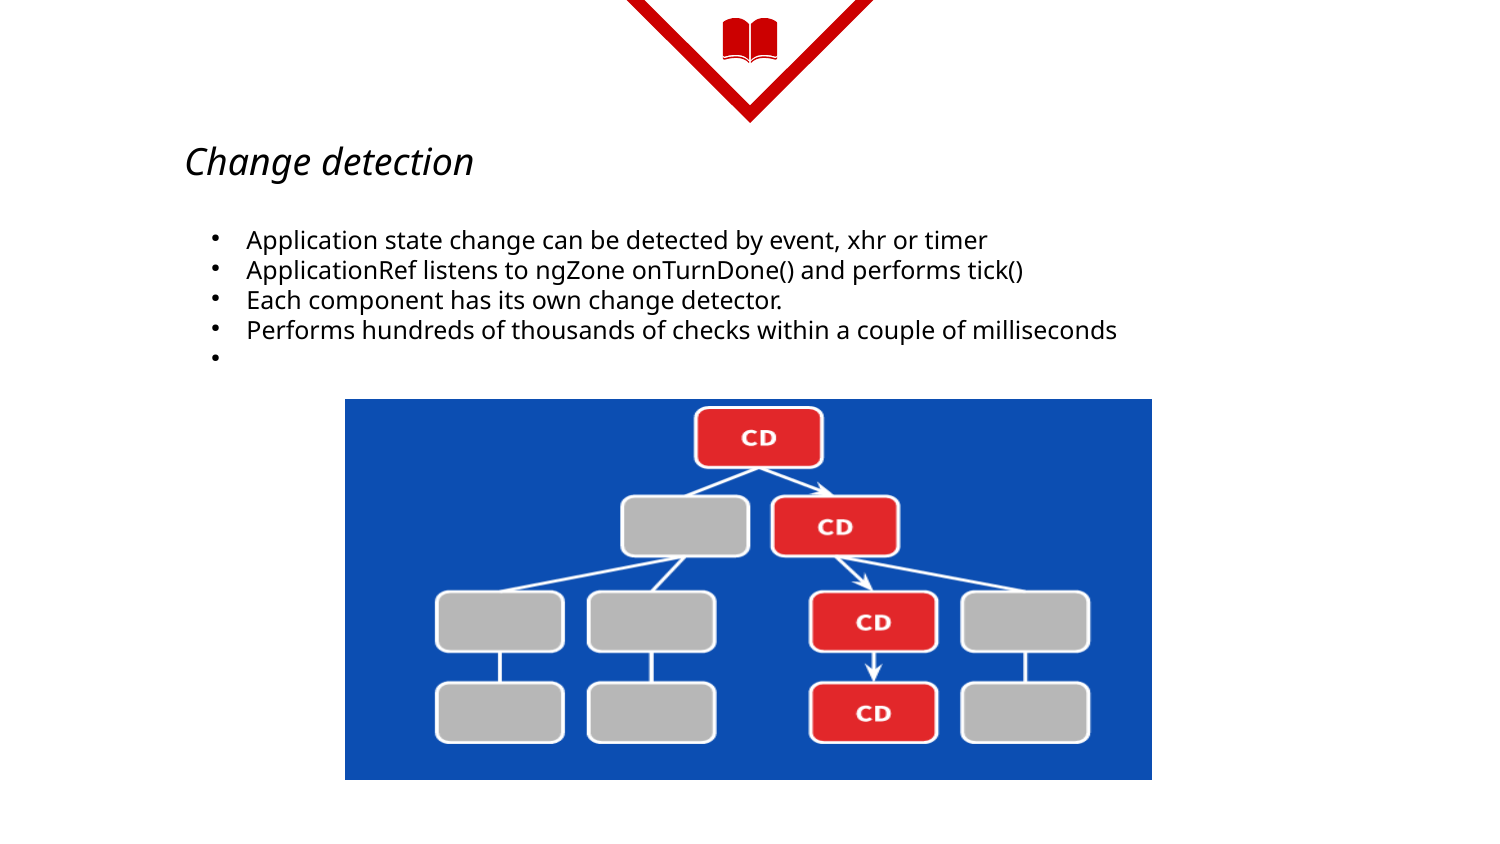

# Change detection
Application state change can be detected by event, xhr or timer
ApplicationRef listens to ngZone onTurnDone() and performs tick()
Each component has its own change detector.
Performs hundreds of thousands of checks within a couple of milliseconds